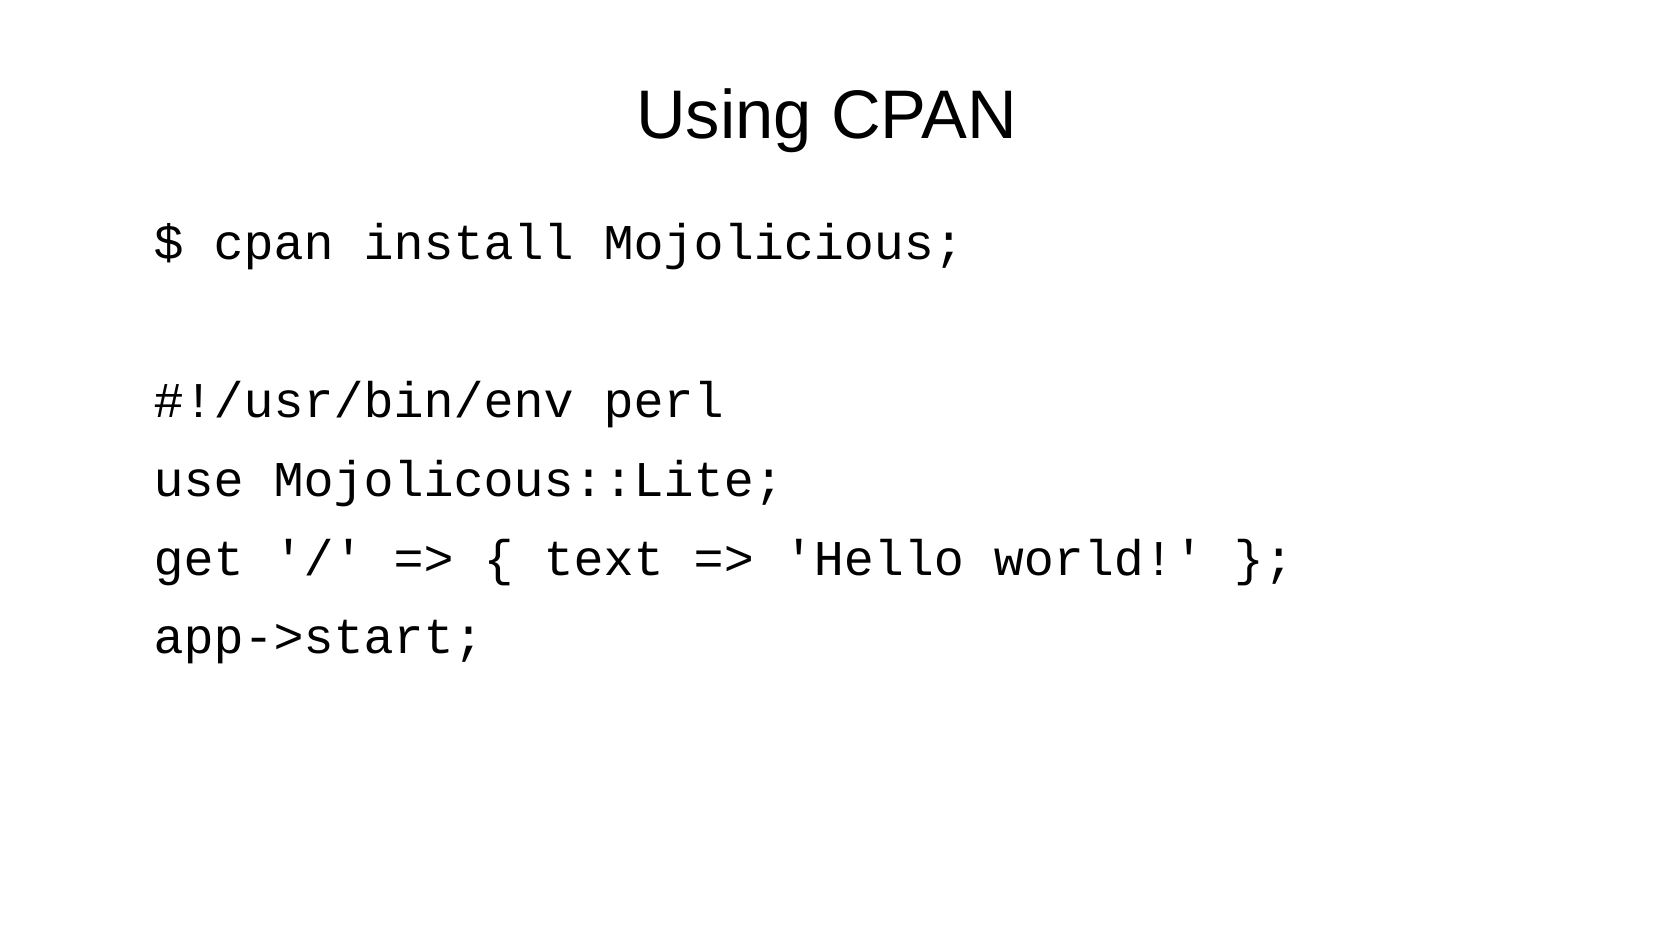

# Using CPAN
$ cpan install Mojolicious;
#!/usr/bin/env perl
use Mojolicous::Lite;
get '/' => { text => 'Hello world!' };
app->start;